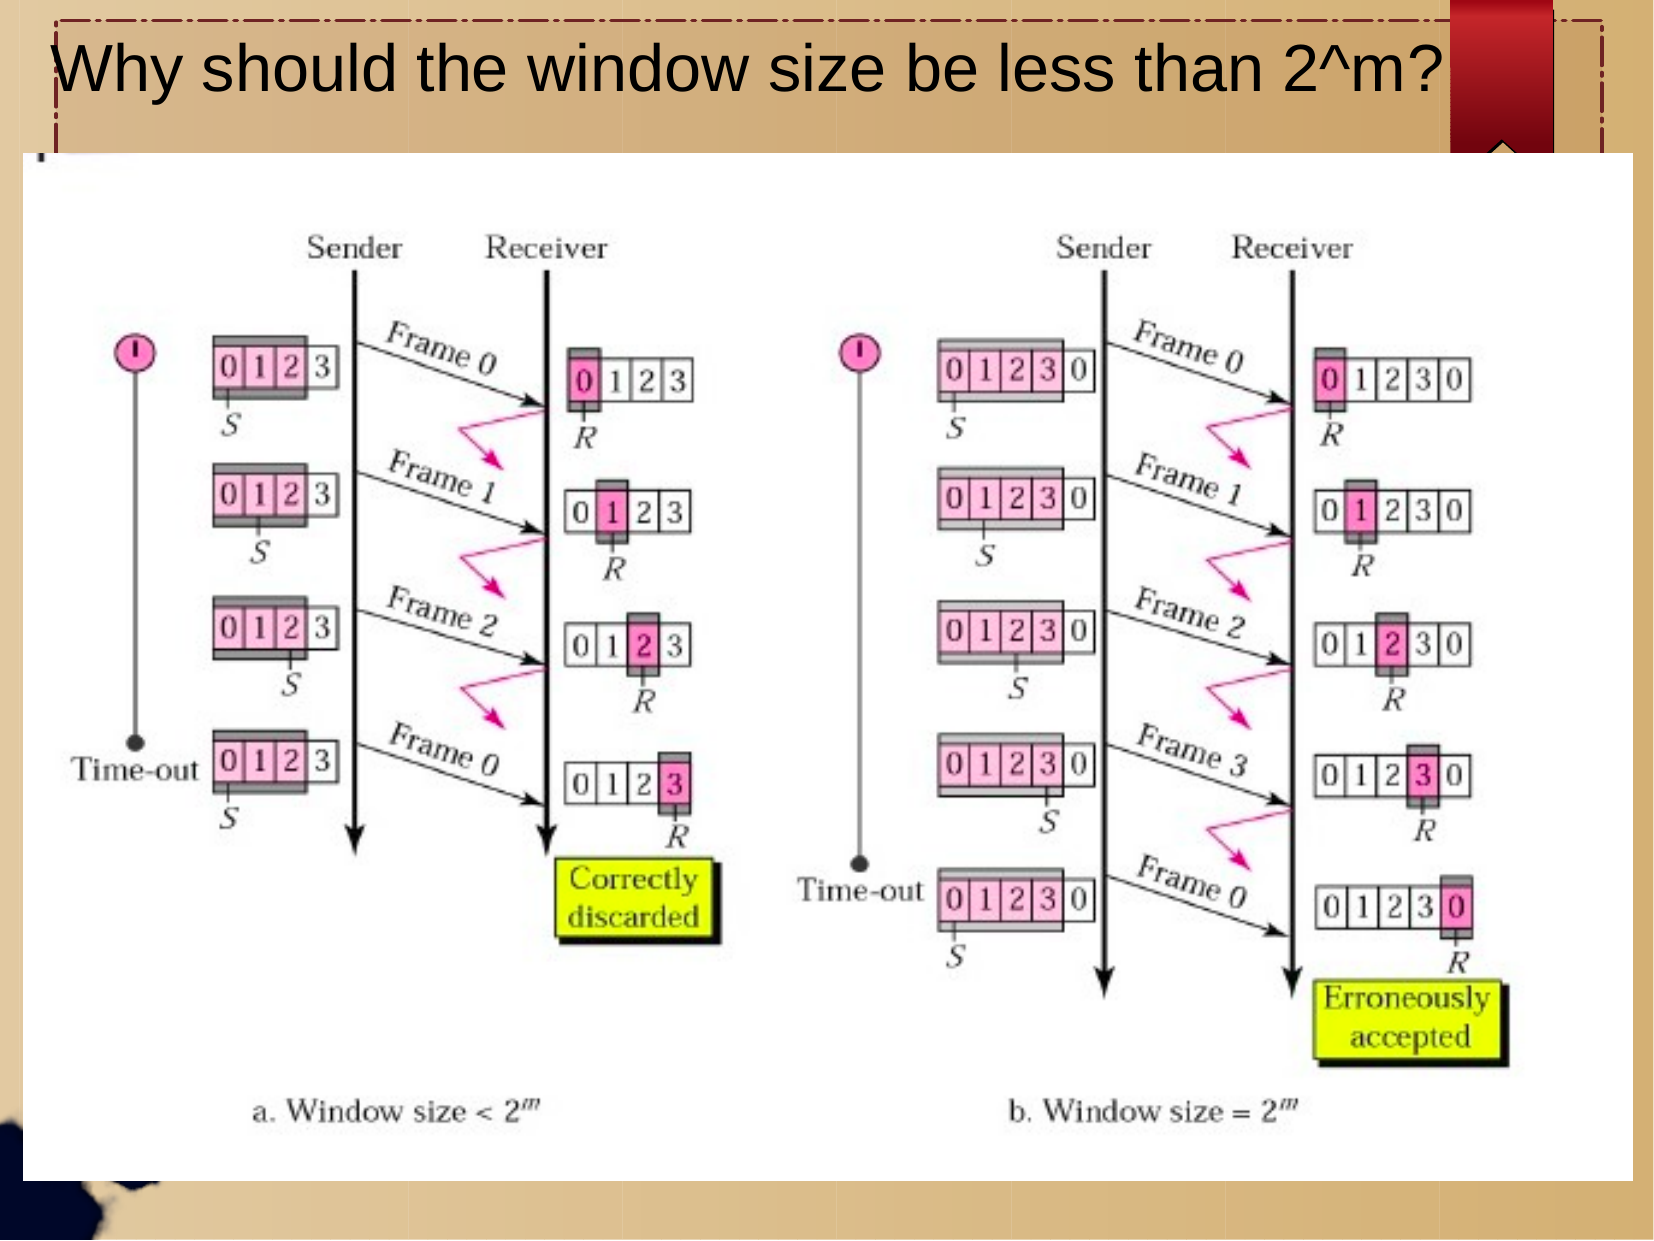

Why should the window size be less than 2^m​?